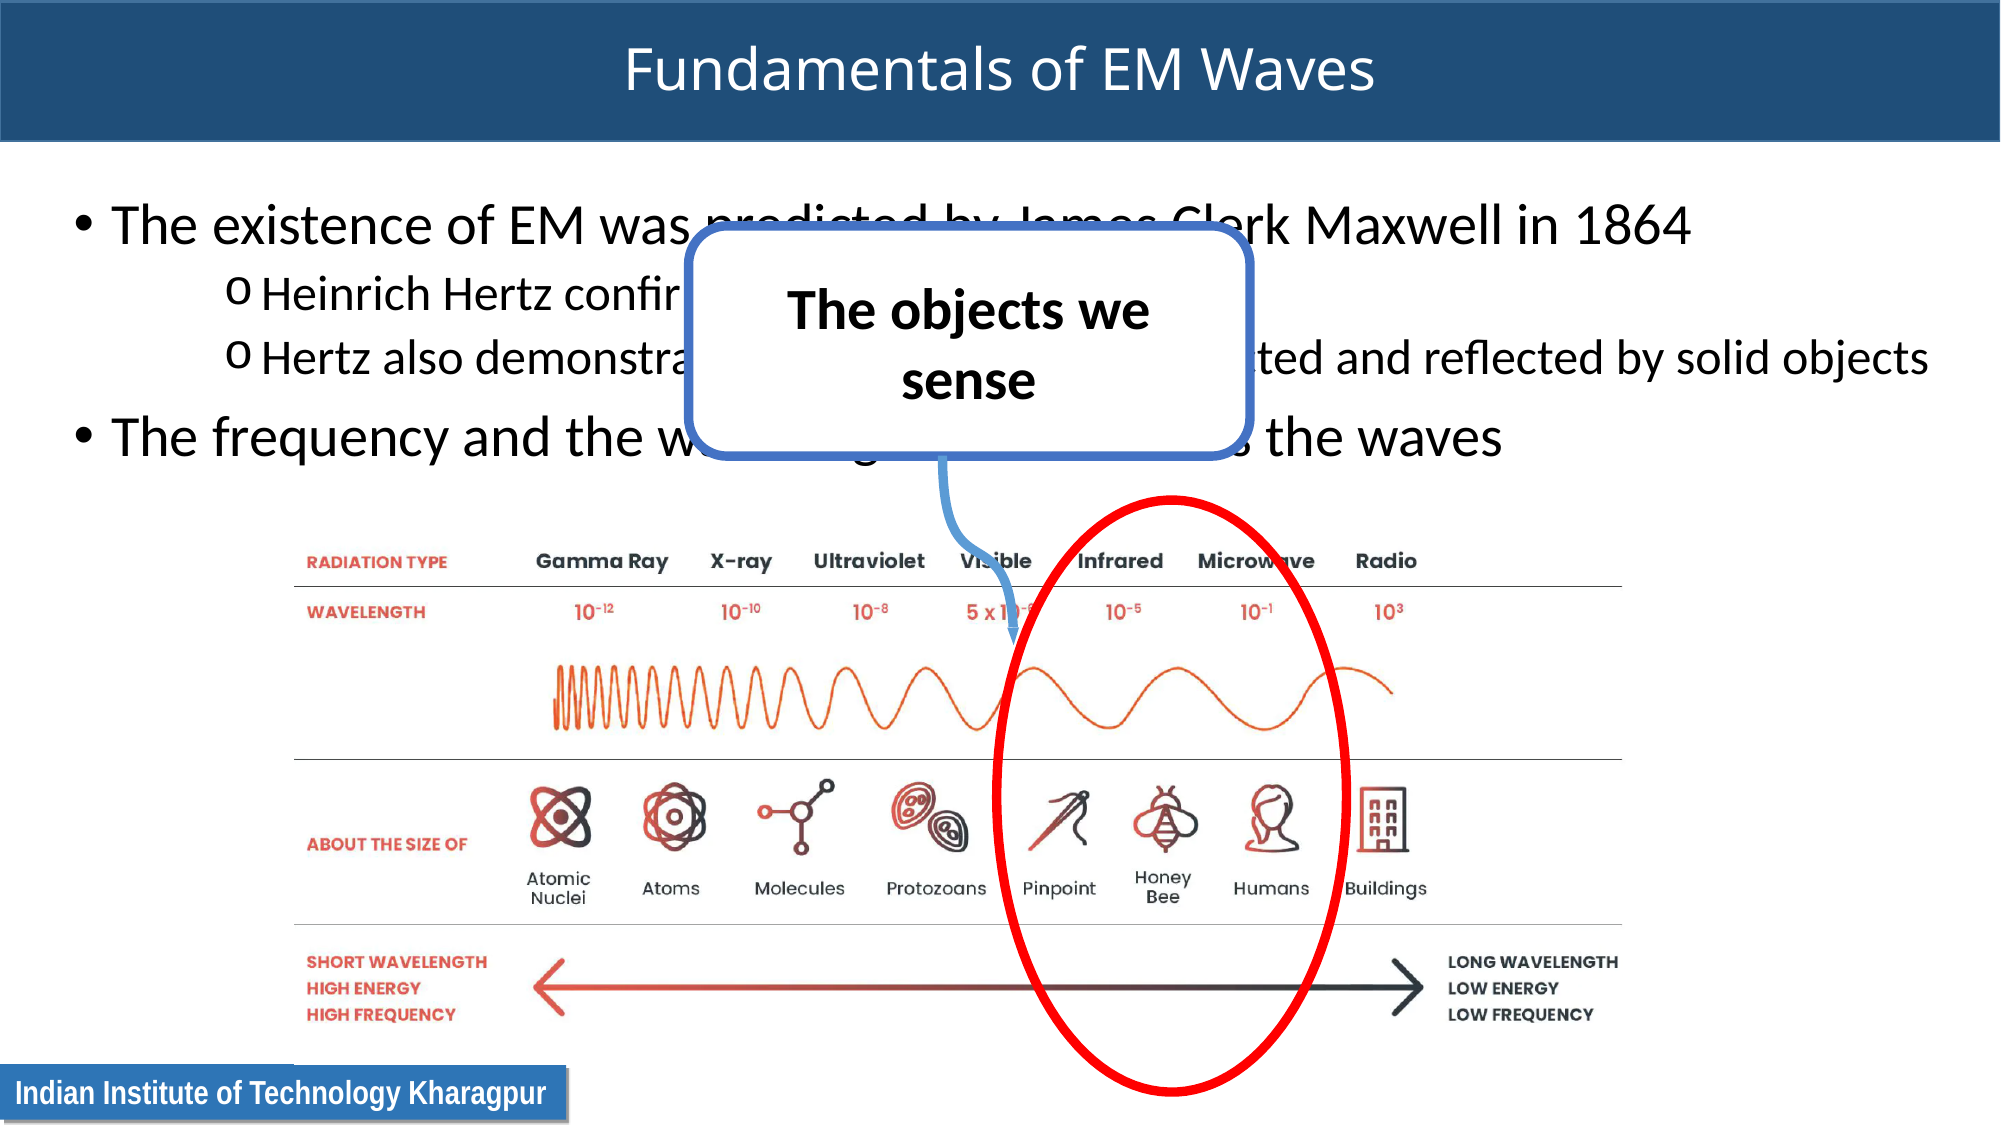

Fundamentals of EM Waves
# The existence of EM was predicted by James Clerk Maxwell in 1864
Heinrich Hertz confirmed the same in 1887
Hertz also demonstrated that EM waves are affected and reflected by solid objects
The frequency and the wavelength characterizes the waves
The objects we sense